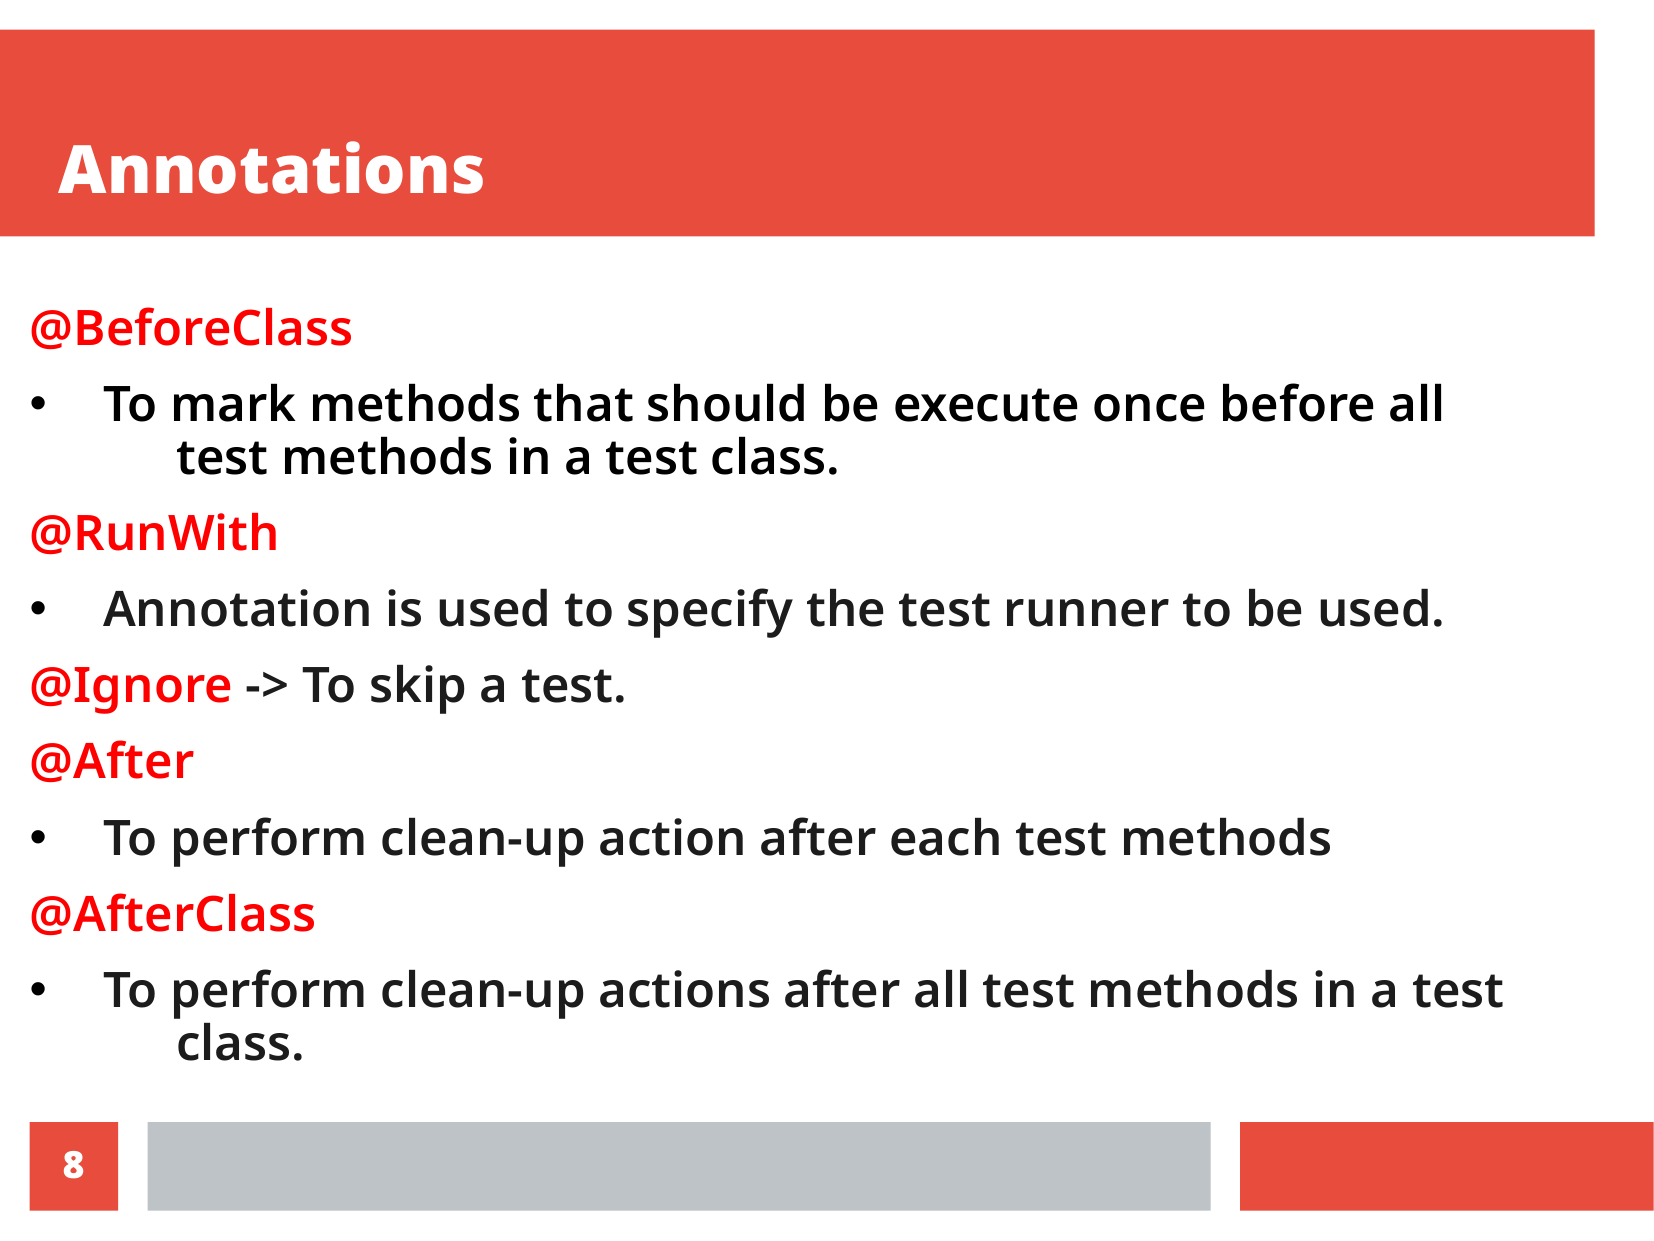

# Annotations
@BeforeClass
To mark methods that should be execute once before all test methods in a test class.
@RunWith
Annotation is used to specify the test runner to be used.
@Ignore -> To skip a test.
@After
To perform clean-up action after each test methods
@AfterClass
To perform clean-up actions after all test methods in a test class.